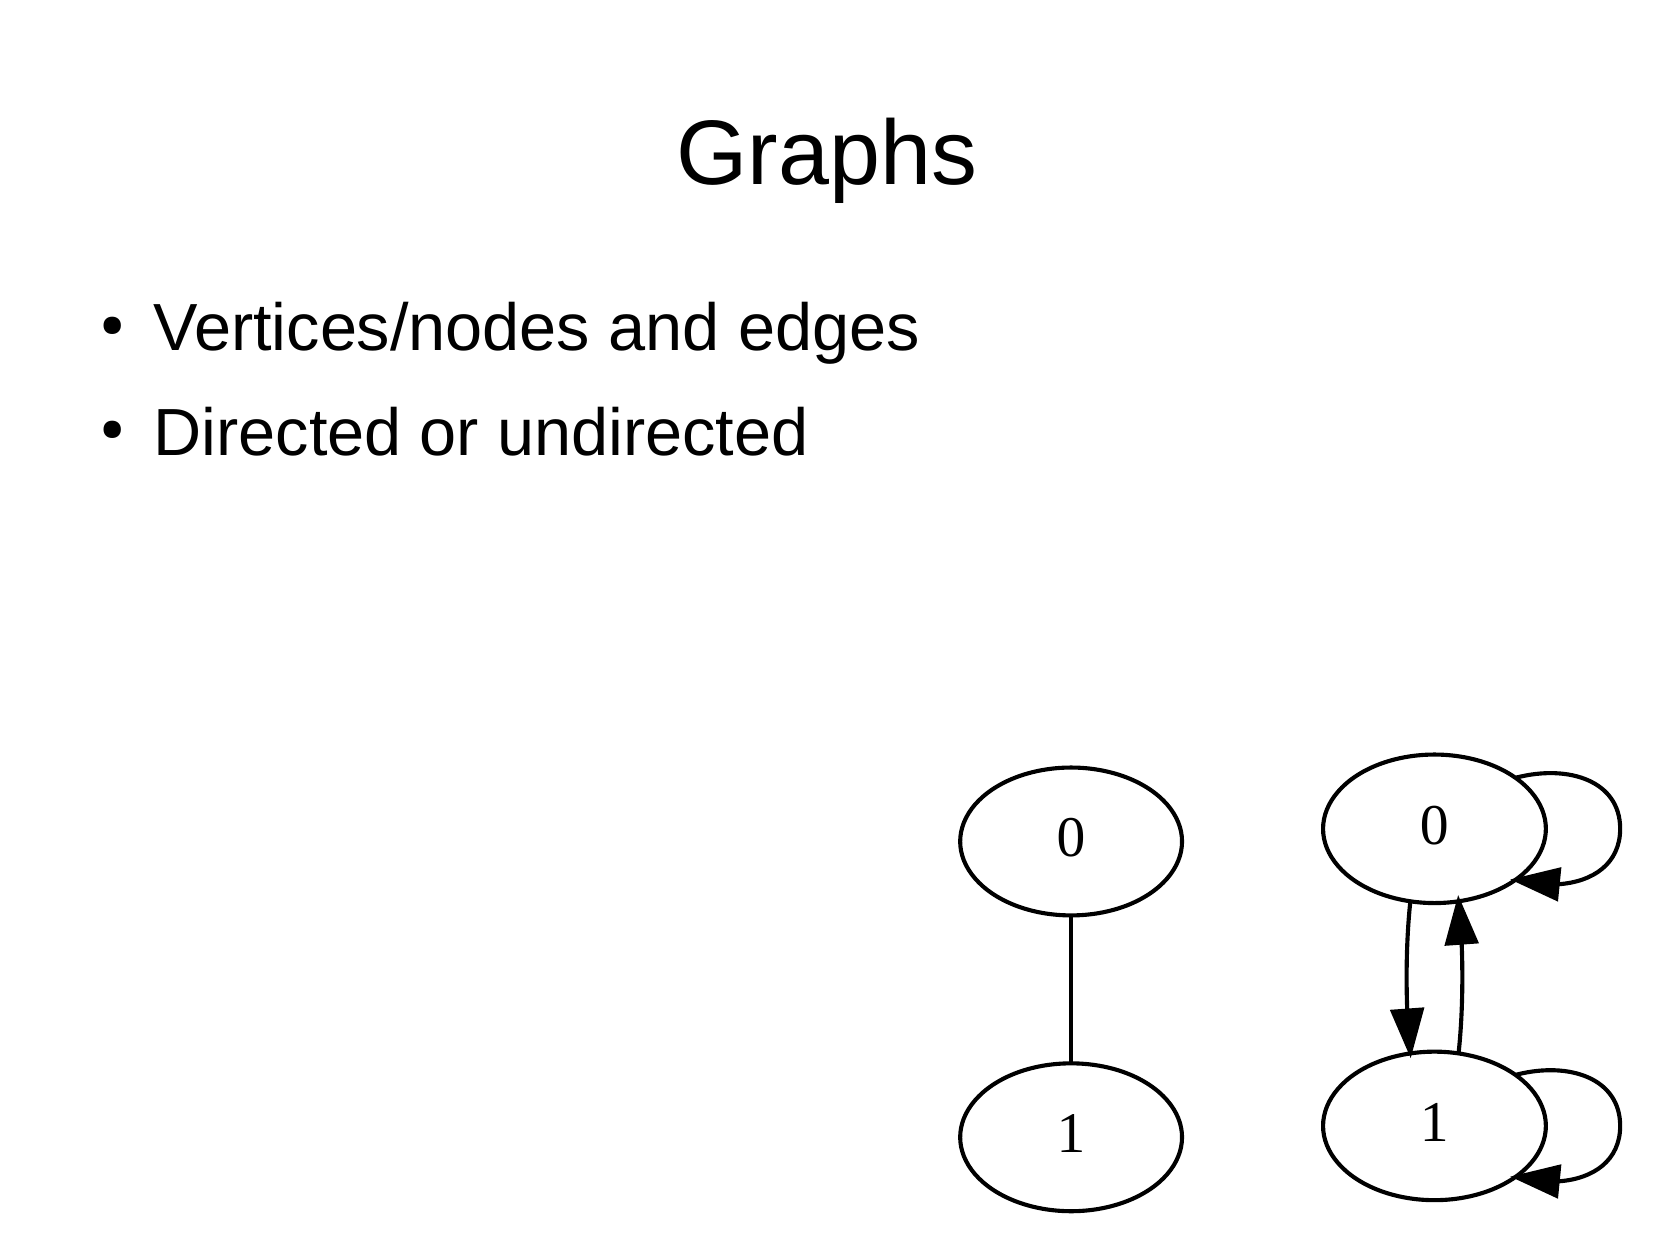

# Graphs
Vertices/nodes and edges
Directed or undirected